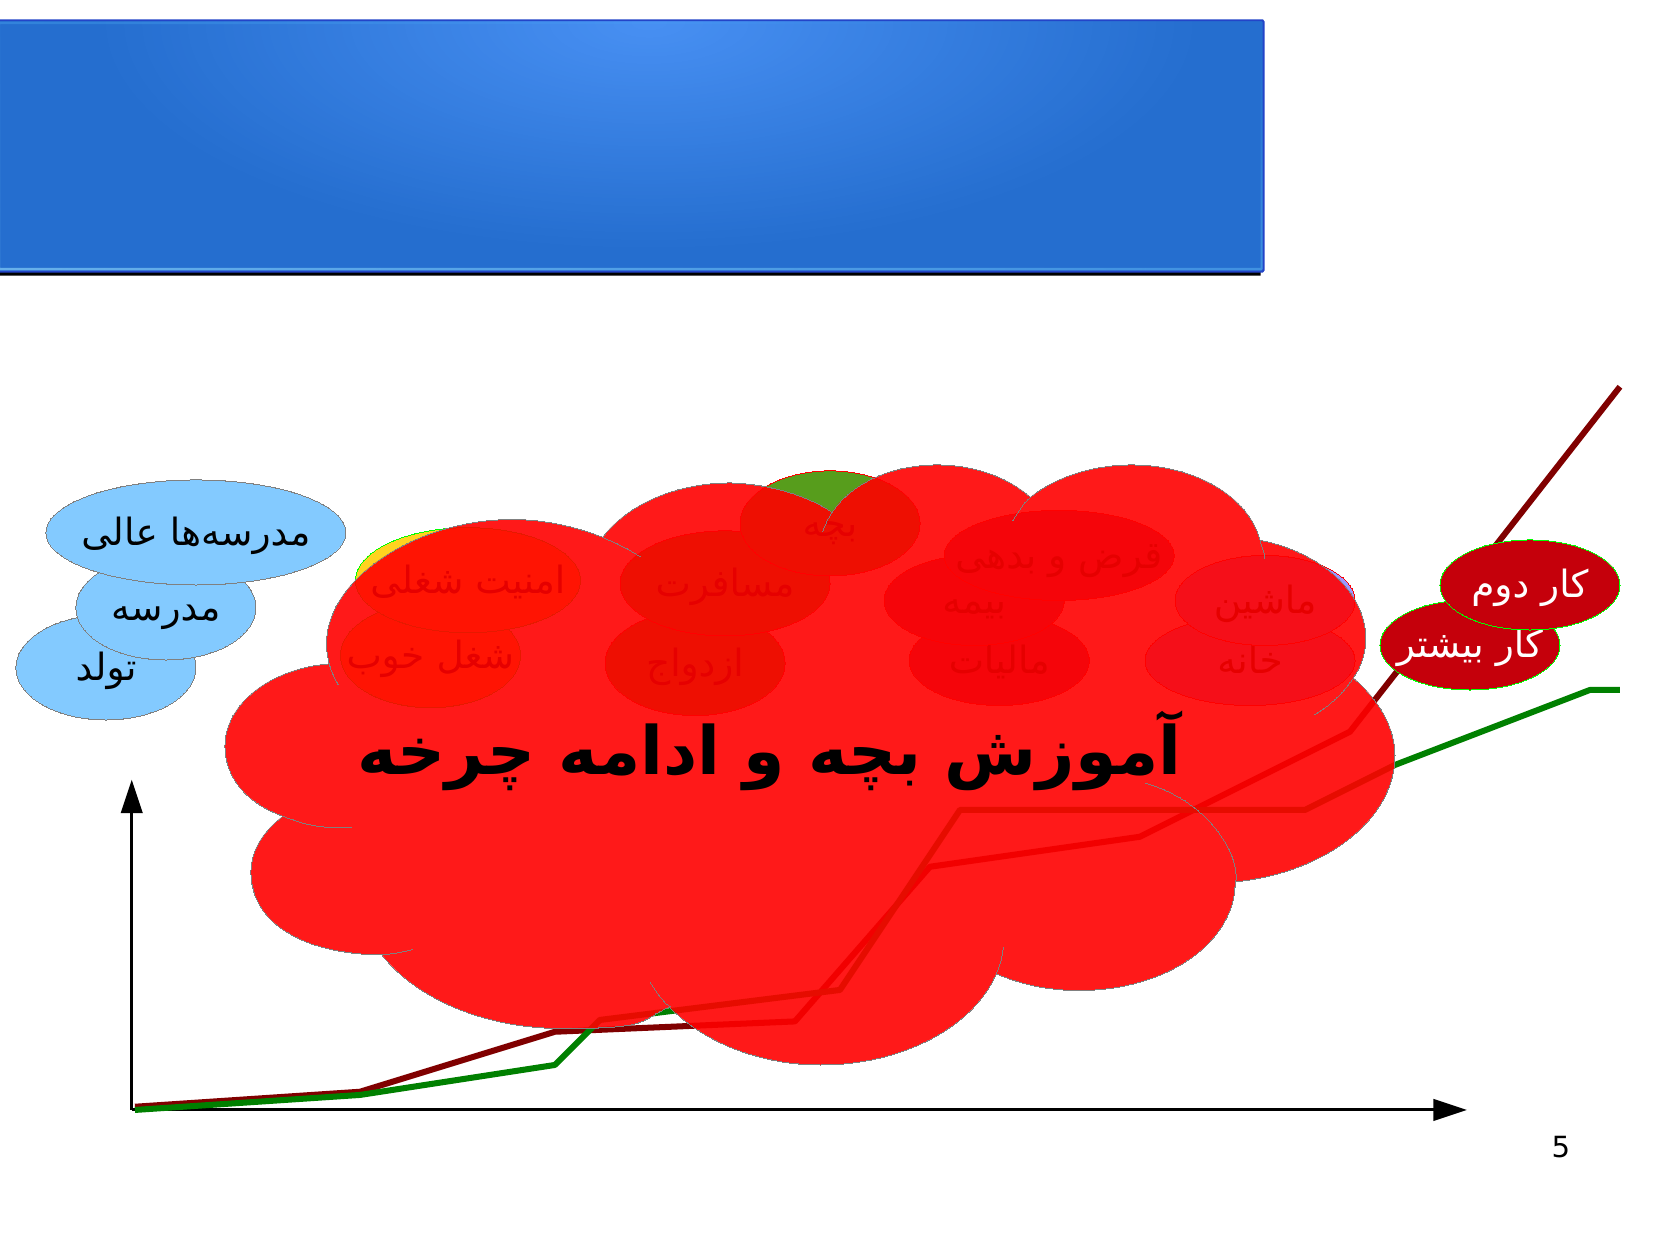

#
آموزش بچه و ادامه چرخه
بچه
مدرسه‌ها عالی
قرض و بدهی
امنیت شغلی
مسافرت
کار دوم
مدرسه
بیمه
ماشین
کار بیشتر
شغل خوب
ازدواج
تولد
مالیات
خانه
5